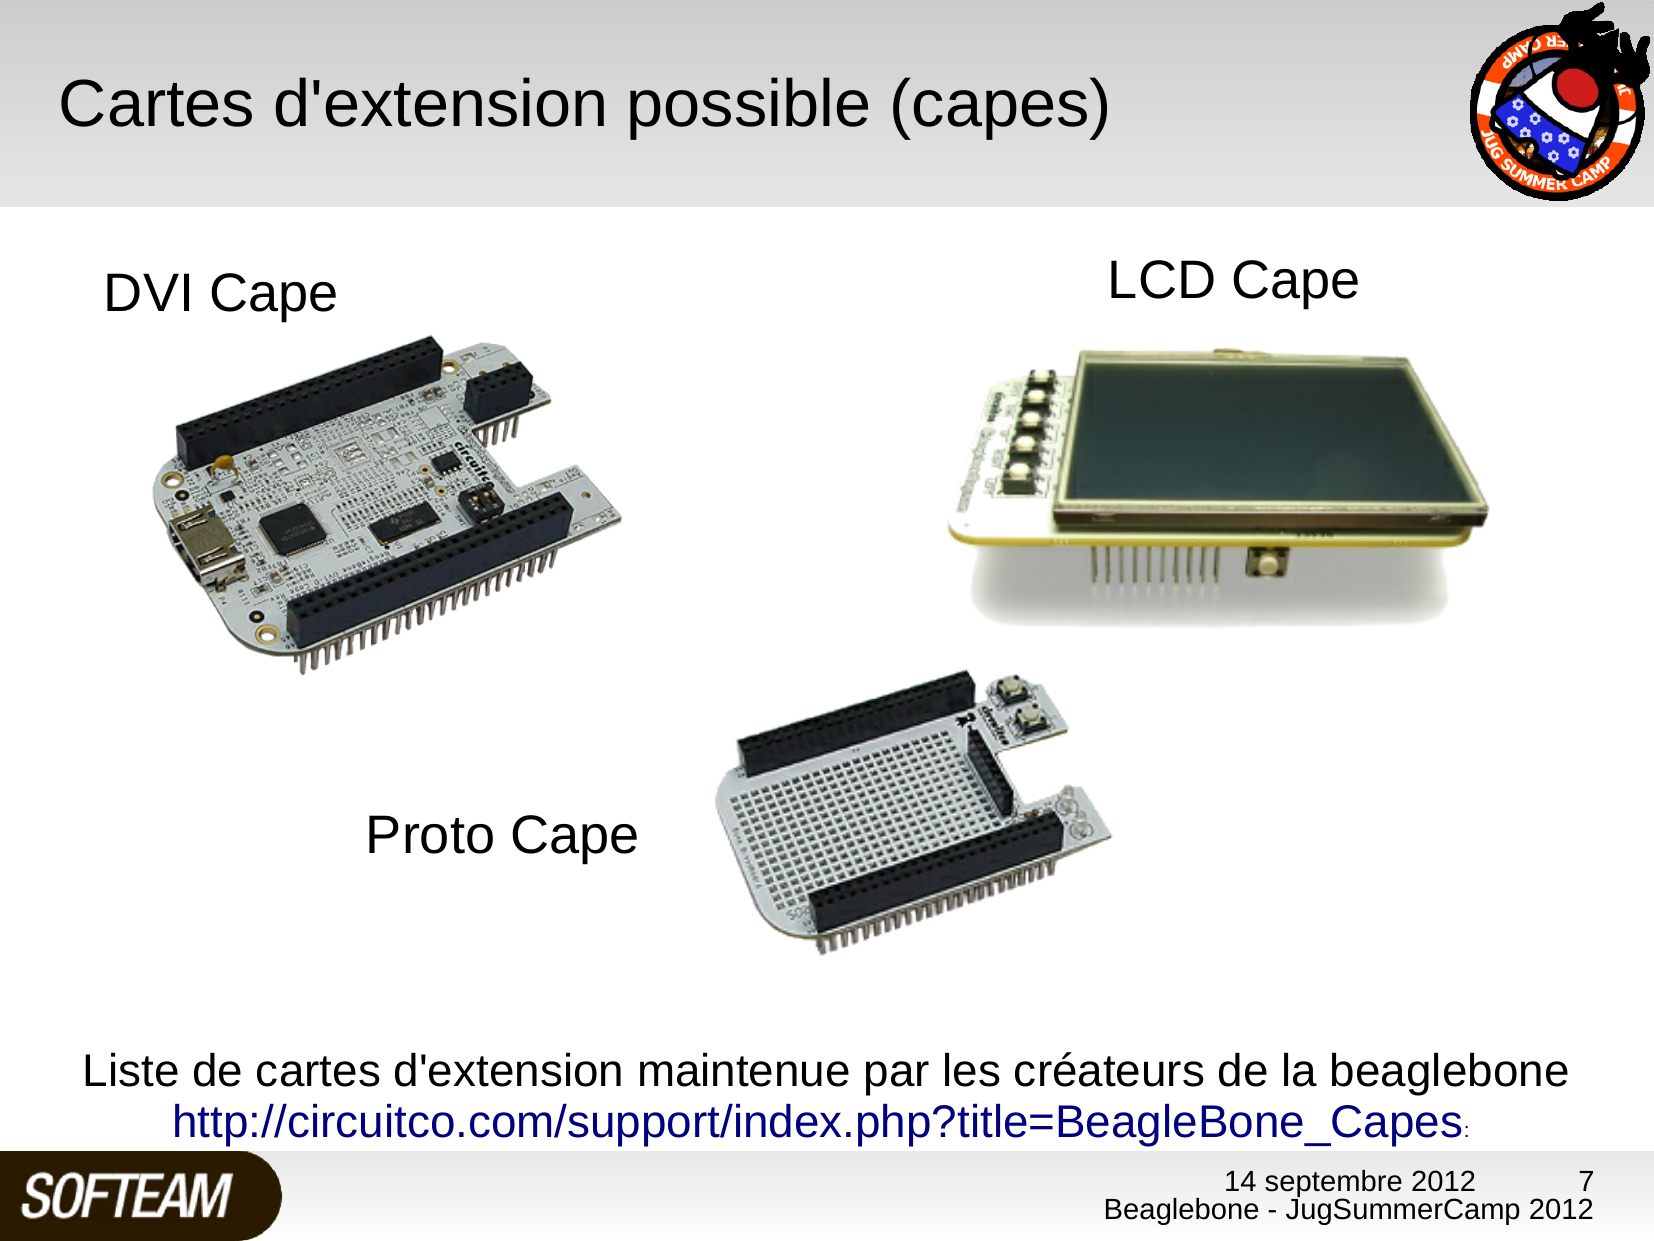

# Cartes d'extension possible (capes)
LCD Cape
DVI Cape
Proto Cape
Liste de cartes d'extension maintenue par les créateurs de la beaglebonehttp://circuitco.com/support/index.php?title=BeagleBone_Capes:
14 septembre 2012
7
Beaglebone - JugSummerCamp 2012